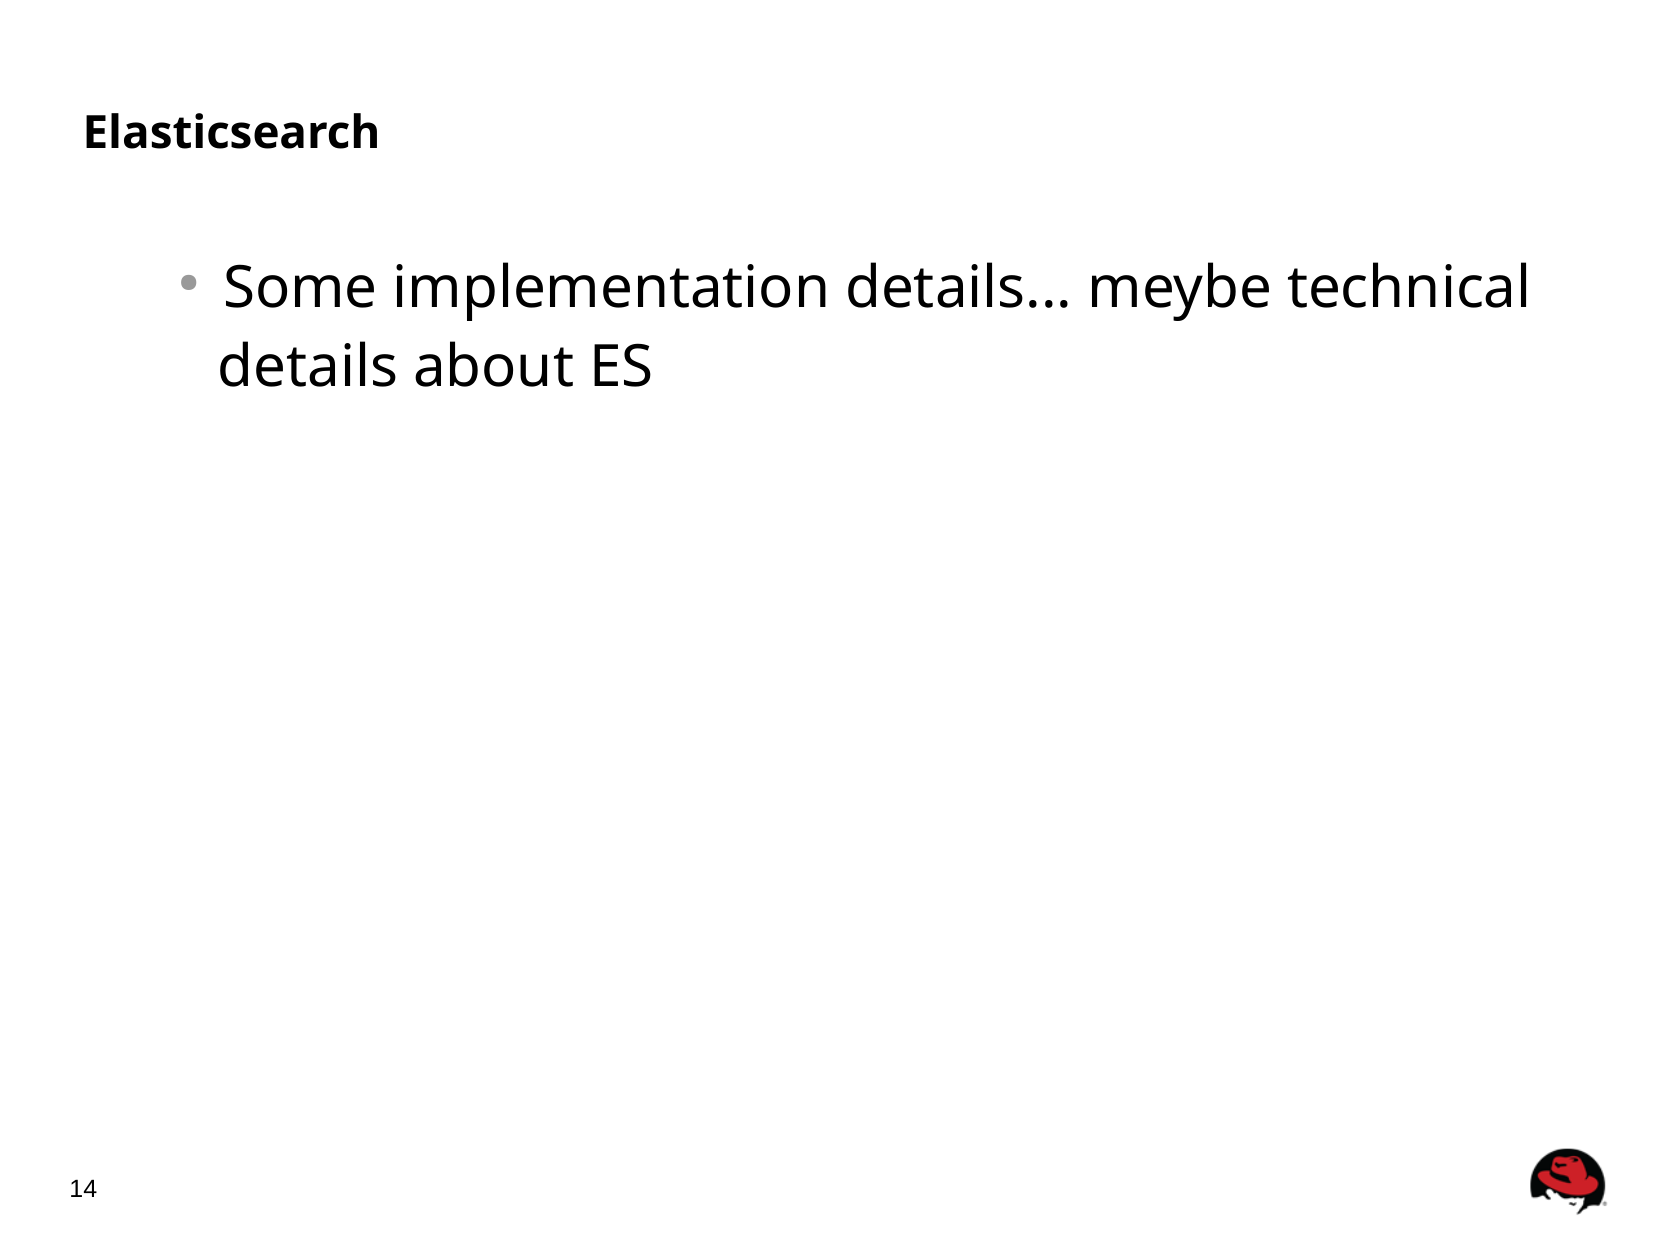

# Elasticsearch
Some implementation details... meybe technical details about ES